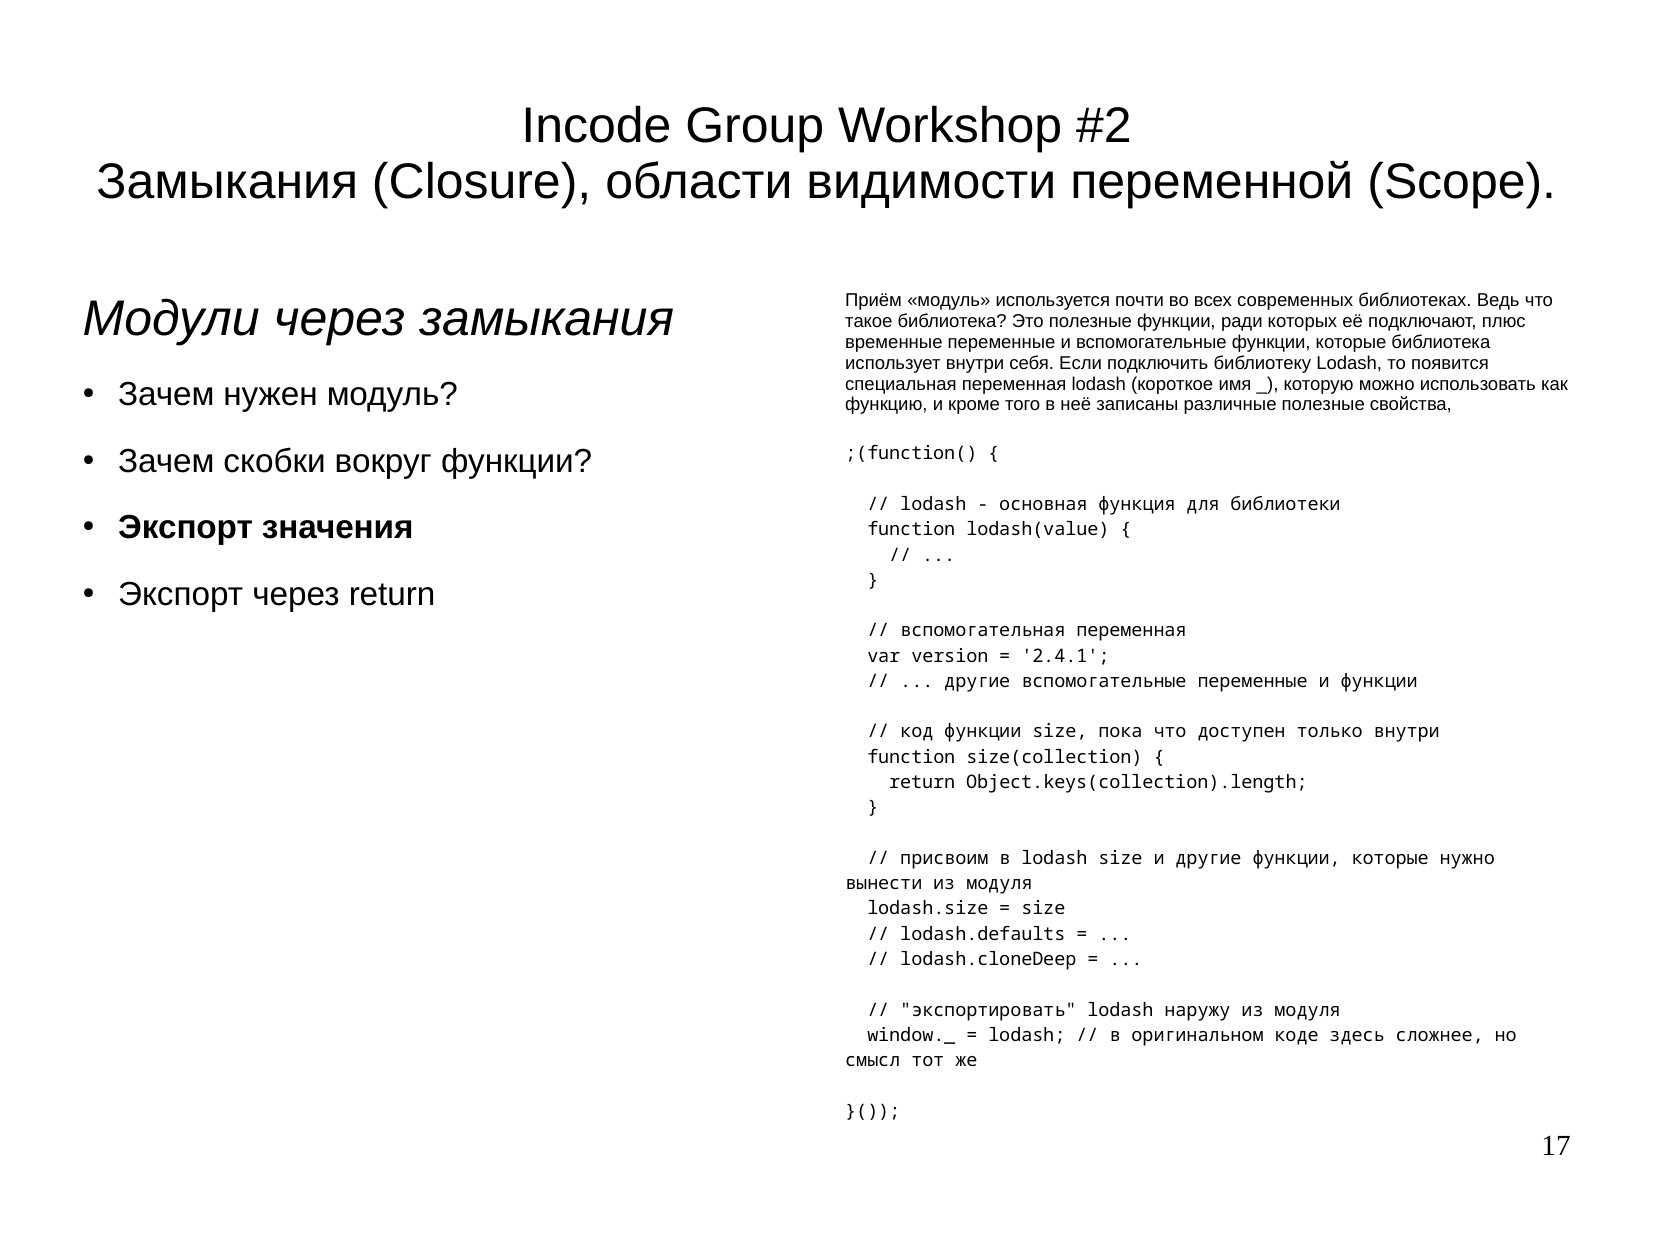

# Incode Group Workshop #2 Замыкания (Closure), области видимости переменной (Scope).
Модули через замыкания
Зачем нужен модуль?
Зачем скобки вокруг функции?
Экспорт значения
Экспорт через return
Приём «модуль» используется почти во всех современных библиотеках. Ведь что такое библиотека? Это полезные функции, ради которых её подключают, плюс временные переменные и вспомогательные функции, которые библиотека использует внутри себя. Если подключить библиотеку Lodash, то появится специальная переменная lodash (короткое имя _), которую можно использовать как функцию, и кроме того в неё записаны различные полезные свойства,
;(function() {
 // lodash - основная функция для библиотеки
 function lodash(value) {
 // ...
 }
 // вспомогательная переменная
 var version = '2.4.1';
 // ... другие вспомогательные переменные и функции
 // код функции size, пока что доступен только внутри
 function size(collection) {
 return Object.keys(collection).length;
 }
 // присвоим в lodash size и другие функции, которые нужно вынести из модуля
 lodash.size = size
 // lodash.defaults = ...
 // lodash.cloneDeep = ...
 // "экспортировать" lodash наружу из модуля
 window._ = lodash; // в оригинальном коде здесь сложнее, но смысл тот же
}());
17